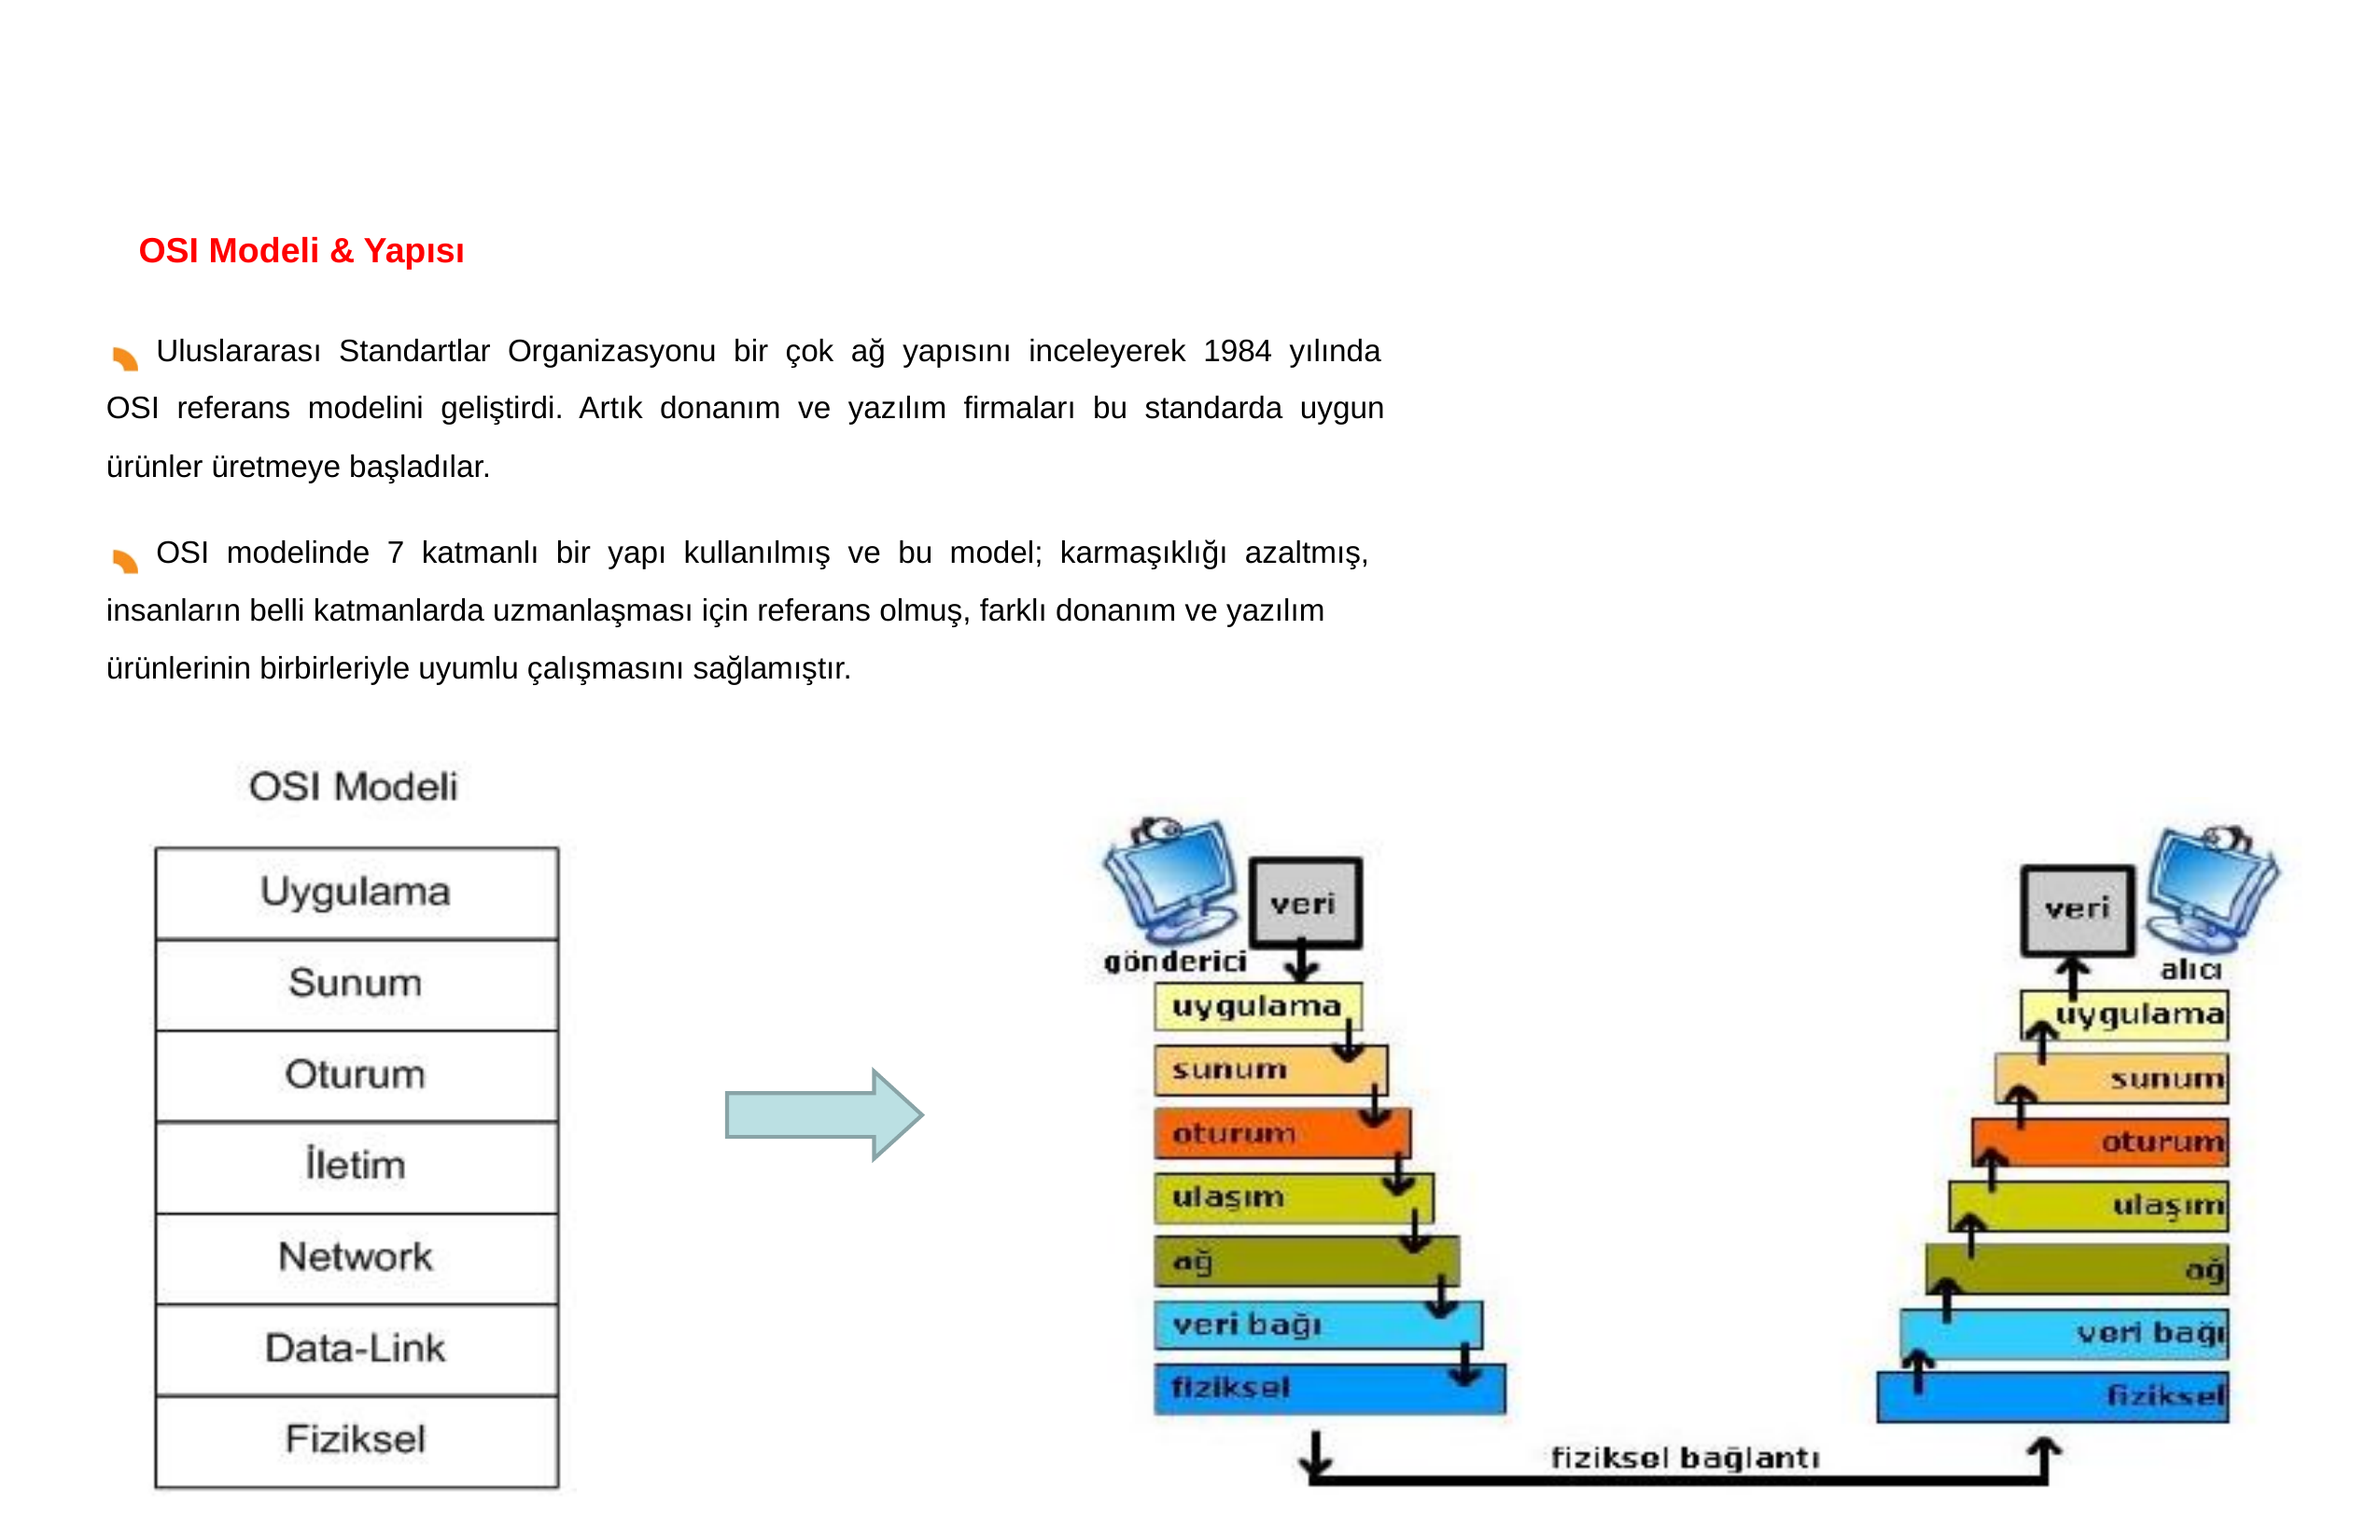

OSI Modeli & Yapısı
 Uluslararası Standartlar Organizasyonu bir çok ağ yapısını inceleyerek 1984 yılında
OSI referans modelini geliştirdi. Artık donanım ve yazılım firmaları bu standarda uygun
ürünler üretmeye başladılar.
 OSI modelinde 7 katmanlı bir yapı kullanılmış ve bu model; karmaşıklığı azaltmış,
insanların belli katmanlarda uzmanlaşması için referans olmuş, farklı donanım ve yazılım
ürünlerinin birbirleriyle uyumlu çalışmasını sağlamıştır.